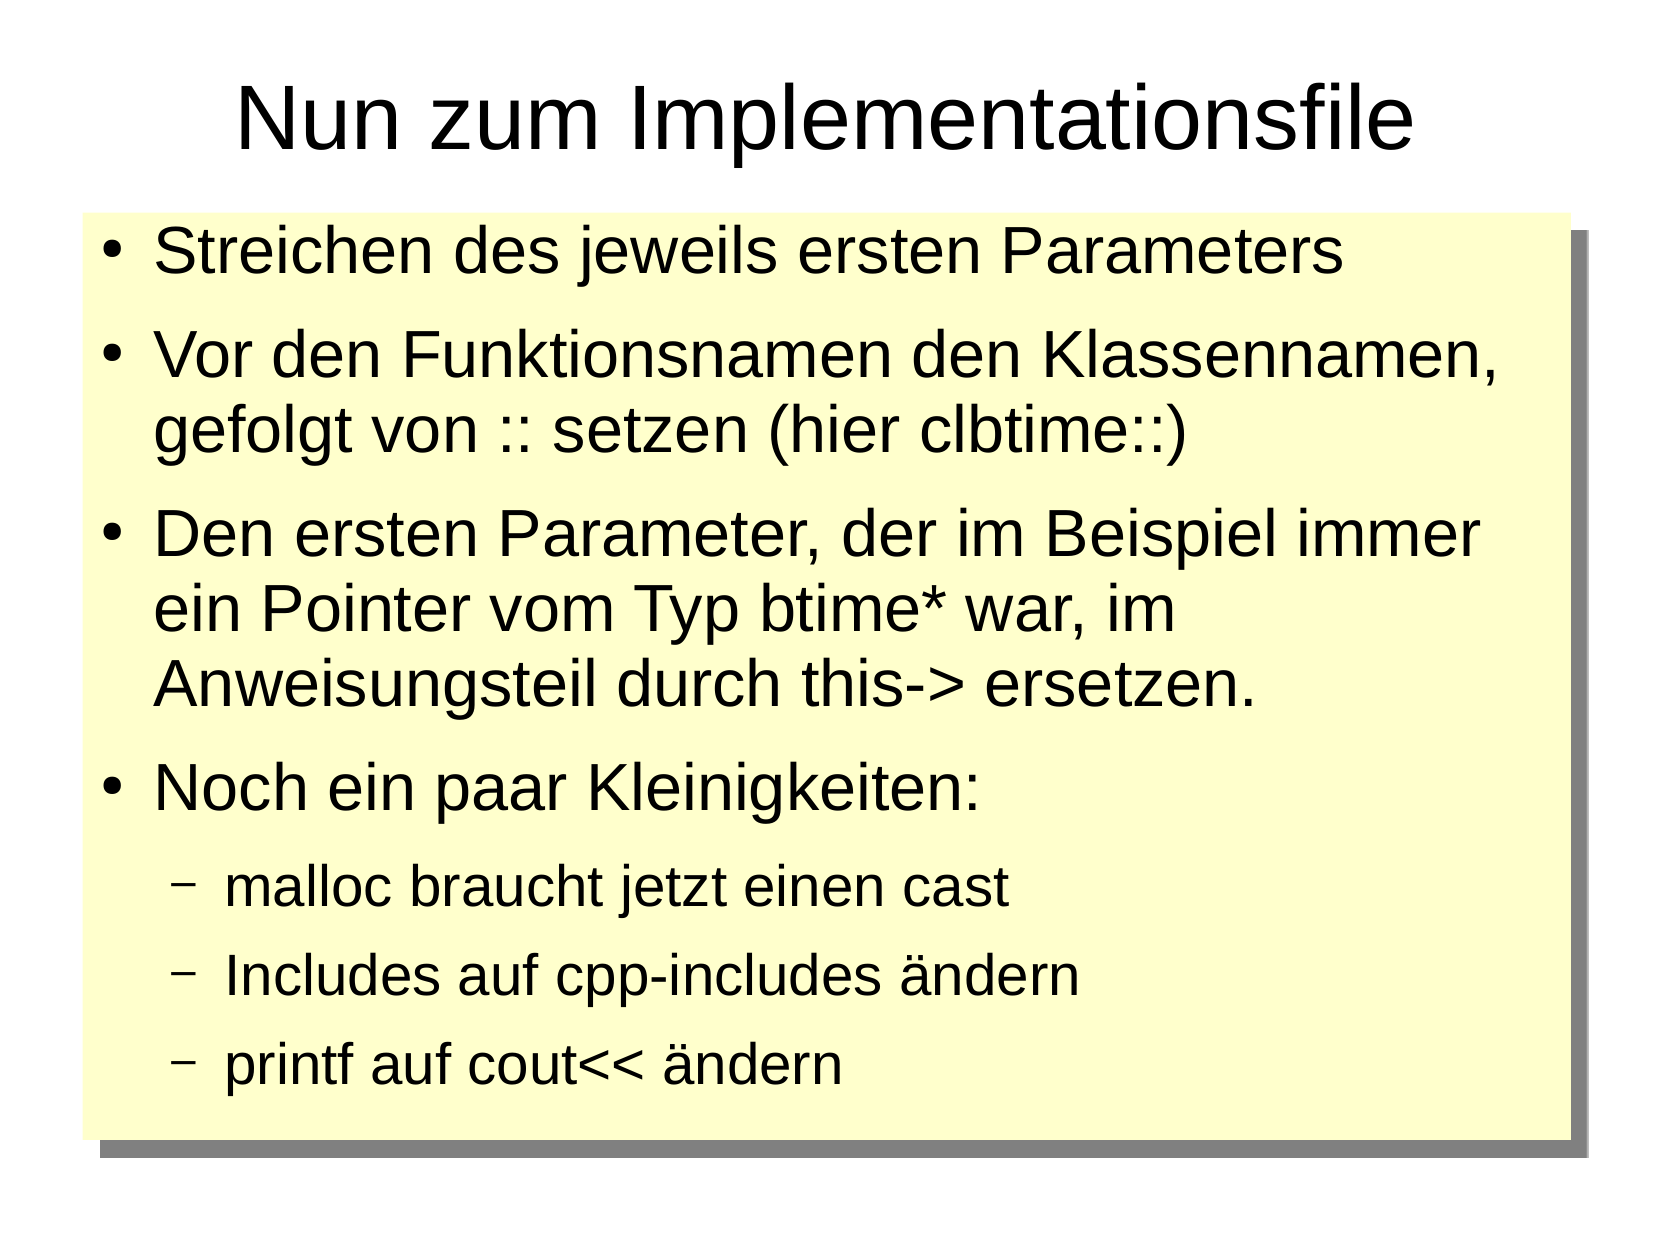

# Nun zum Implementationsfile
Streichen des jeweils ersten Parameters
Vor den Funktionsnamen den Klassennamen, gefolgt von :: setzen (hier clbtime::)
Den ersten Parameter, der im Beispiel immer ein Pointer vom Typ btime* war, im Anweisungsteil durch this-> ersetzen.
Noch ein paar Kleinigkeiten:
malloc braucht jetzt einen cast
Includes auf cpp-includes ändern
printf auf cout<< ändern
16